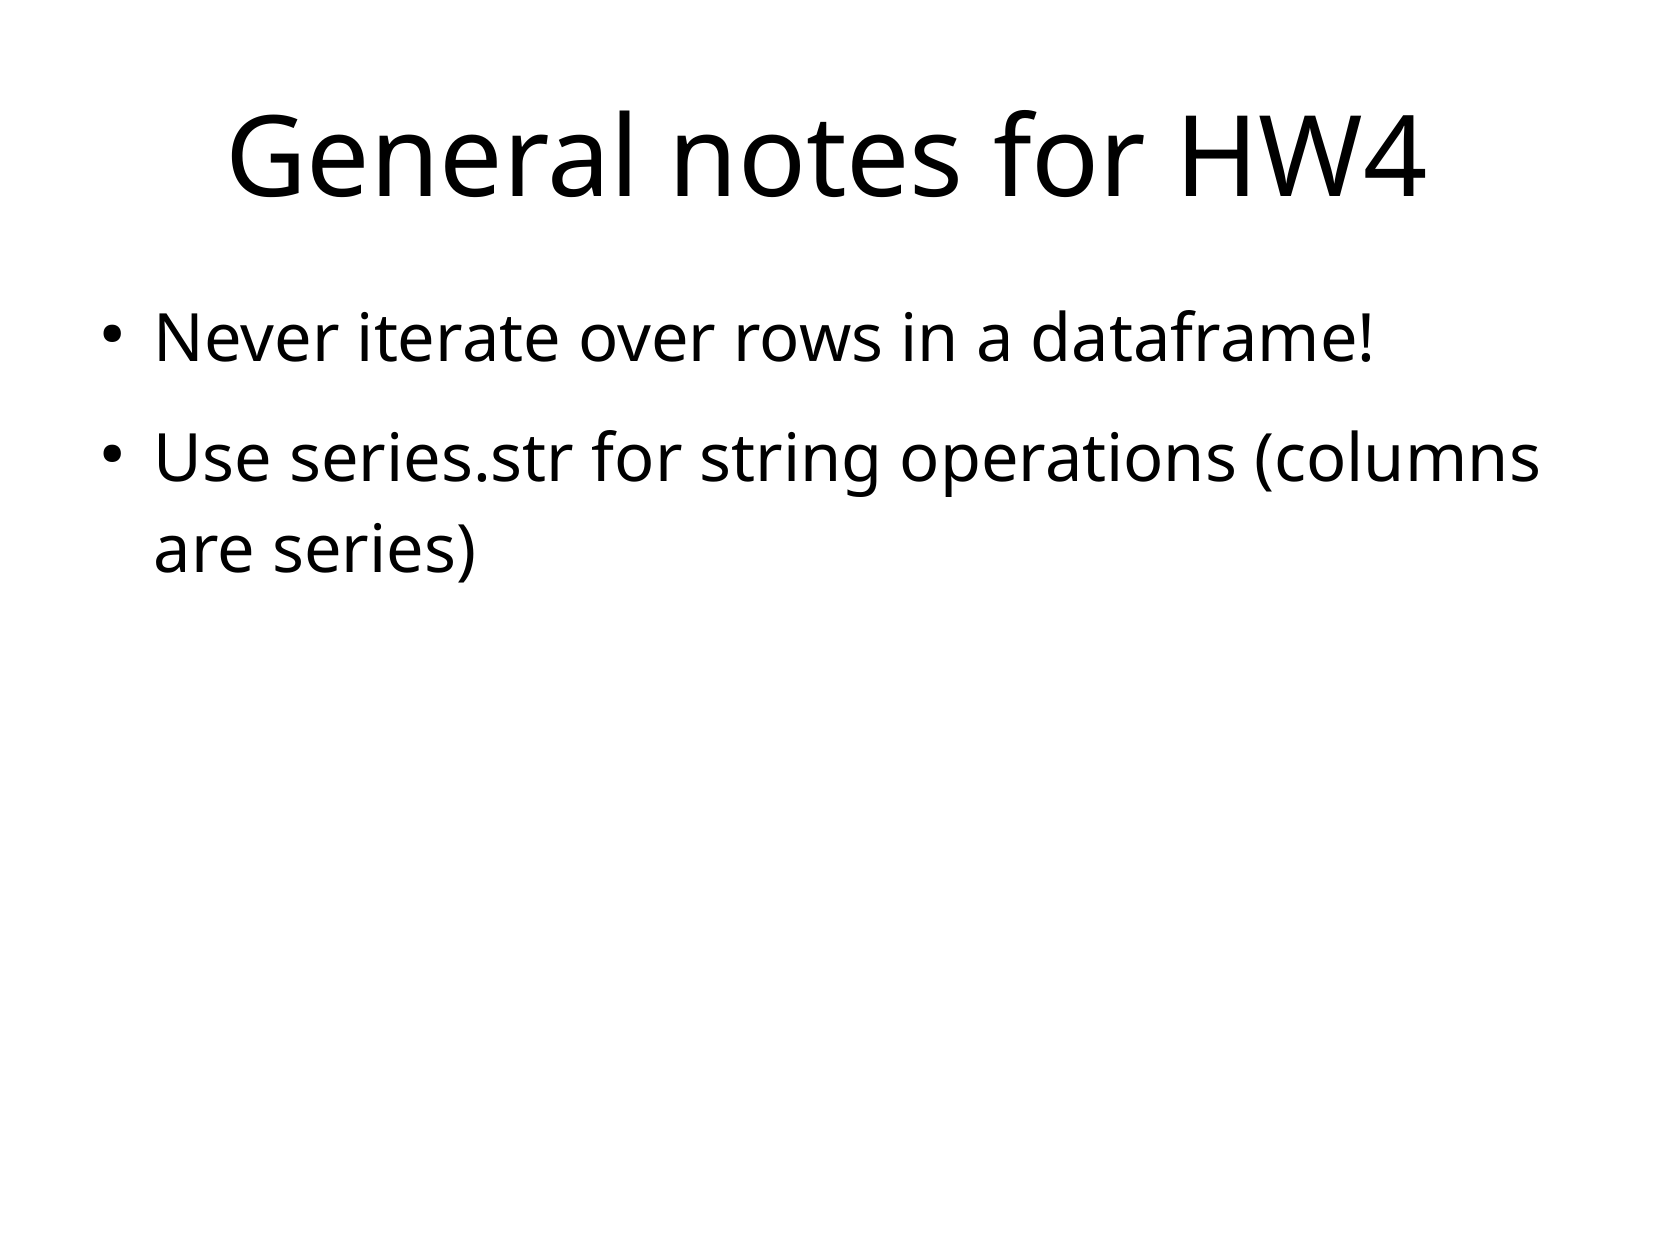

# General notes for HW4
Never iterate over rows in a dataframe!
Use series.str for string operations (columns are series)